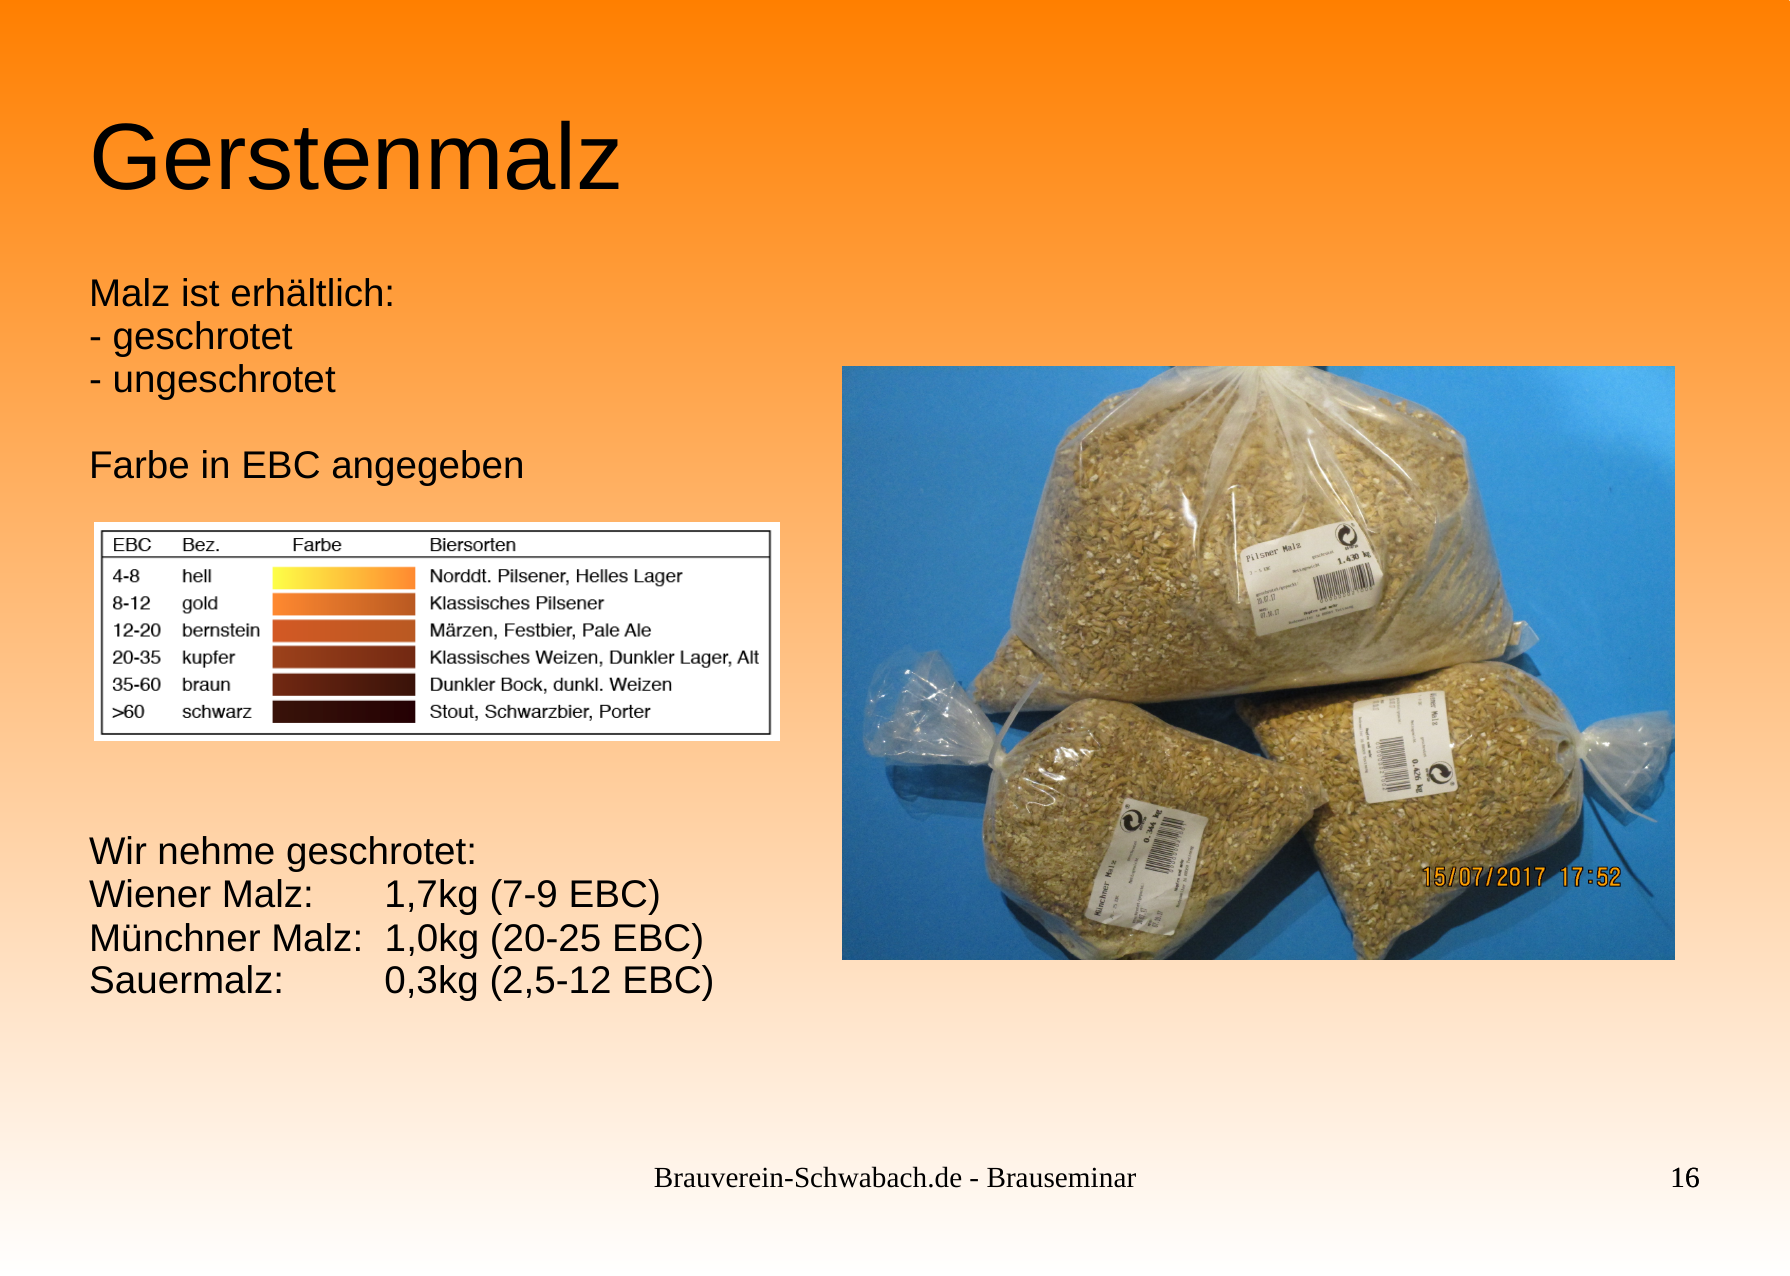

# Gerstenmalz
Malz ist erhältlich:
- geschrotet
- ungeschrotet
Farbe in EBC angegeben
Wir nehme geschrotet:
Wiener Malz: 	1,7kg (7-9 EBC)
Münchner Malz: 1,0kg (20-25 EBC)
Sauermalz:		0,3kg (2,5-12 EBC)
Brauverein-Schwabach.de - Brauseminar
16